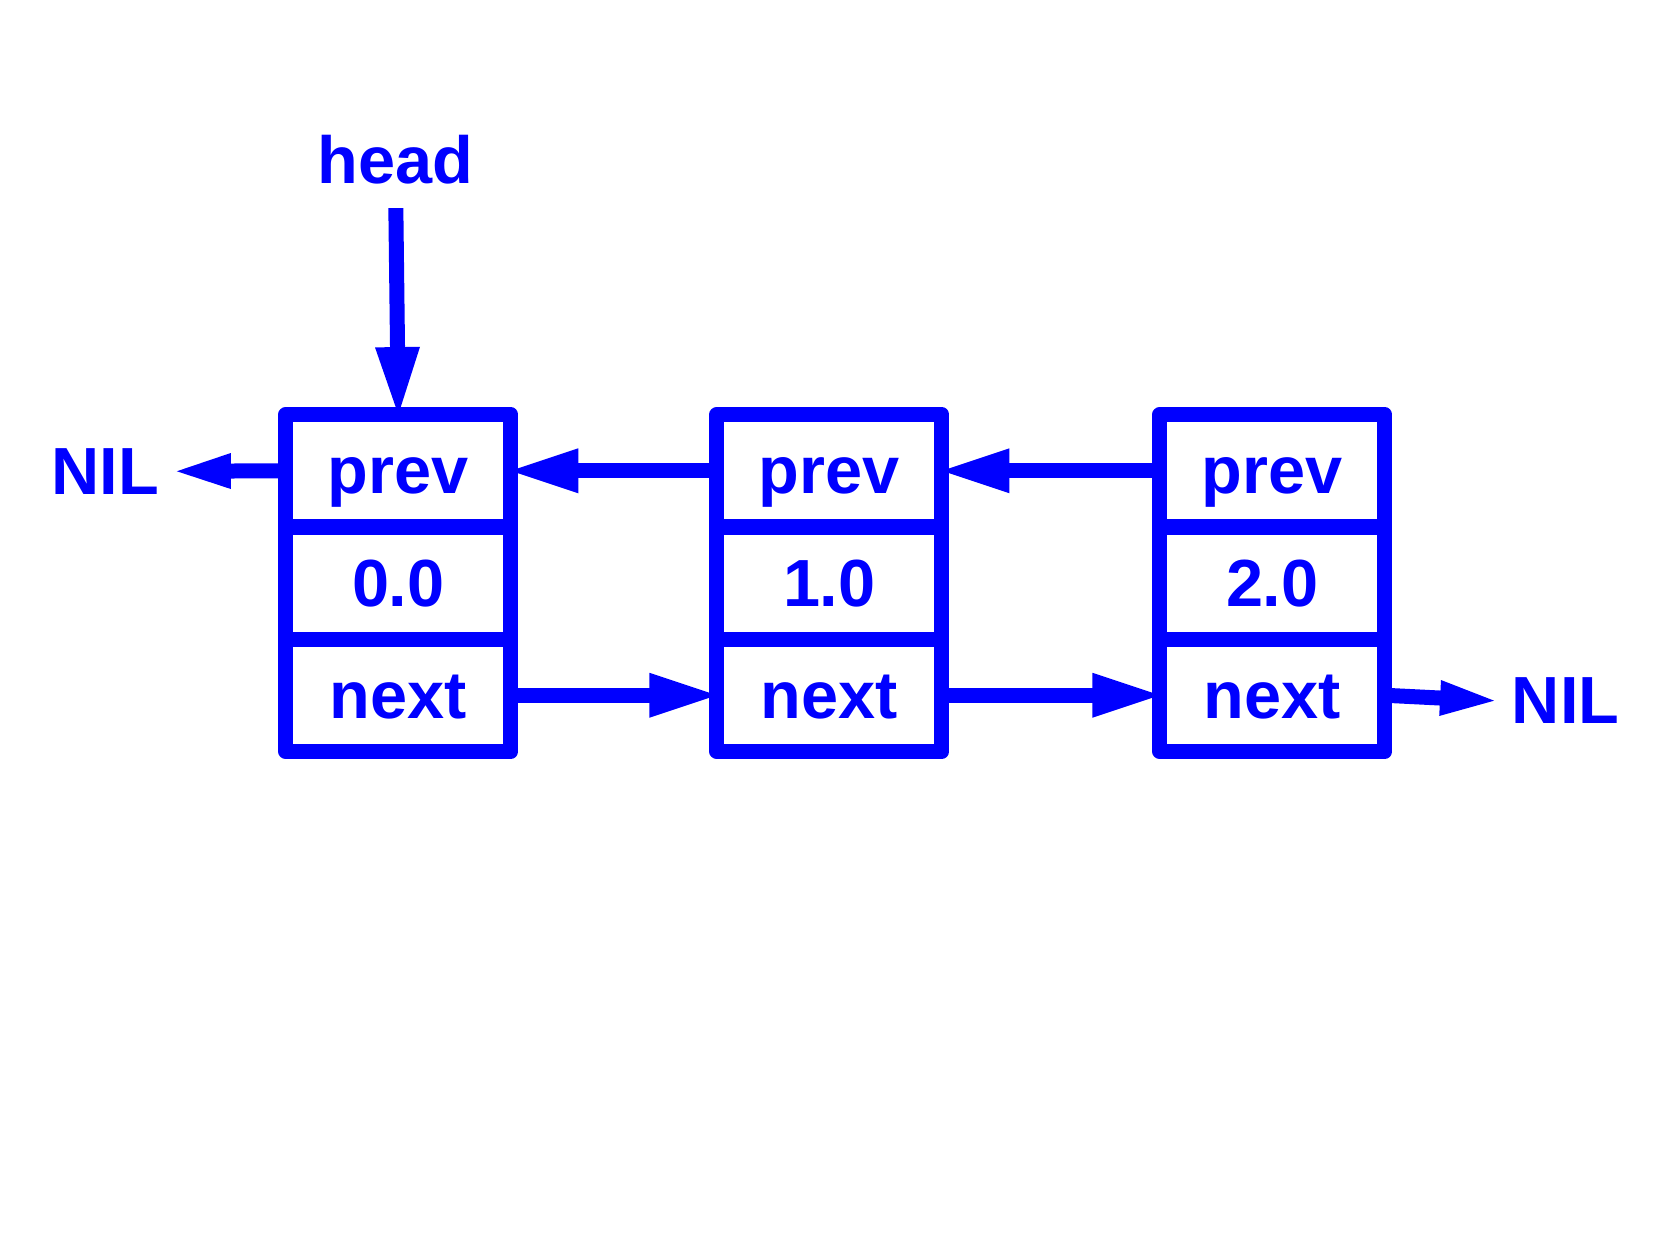

head
prev
prev
prev
NIL
0.0
1.0
2.0
next
next
next
NIL